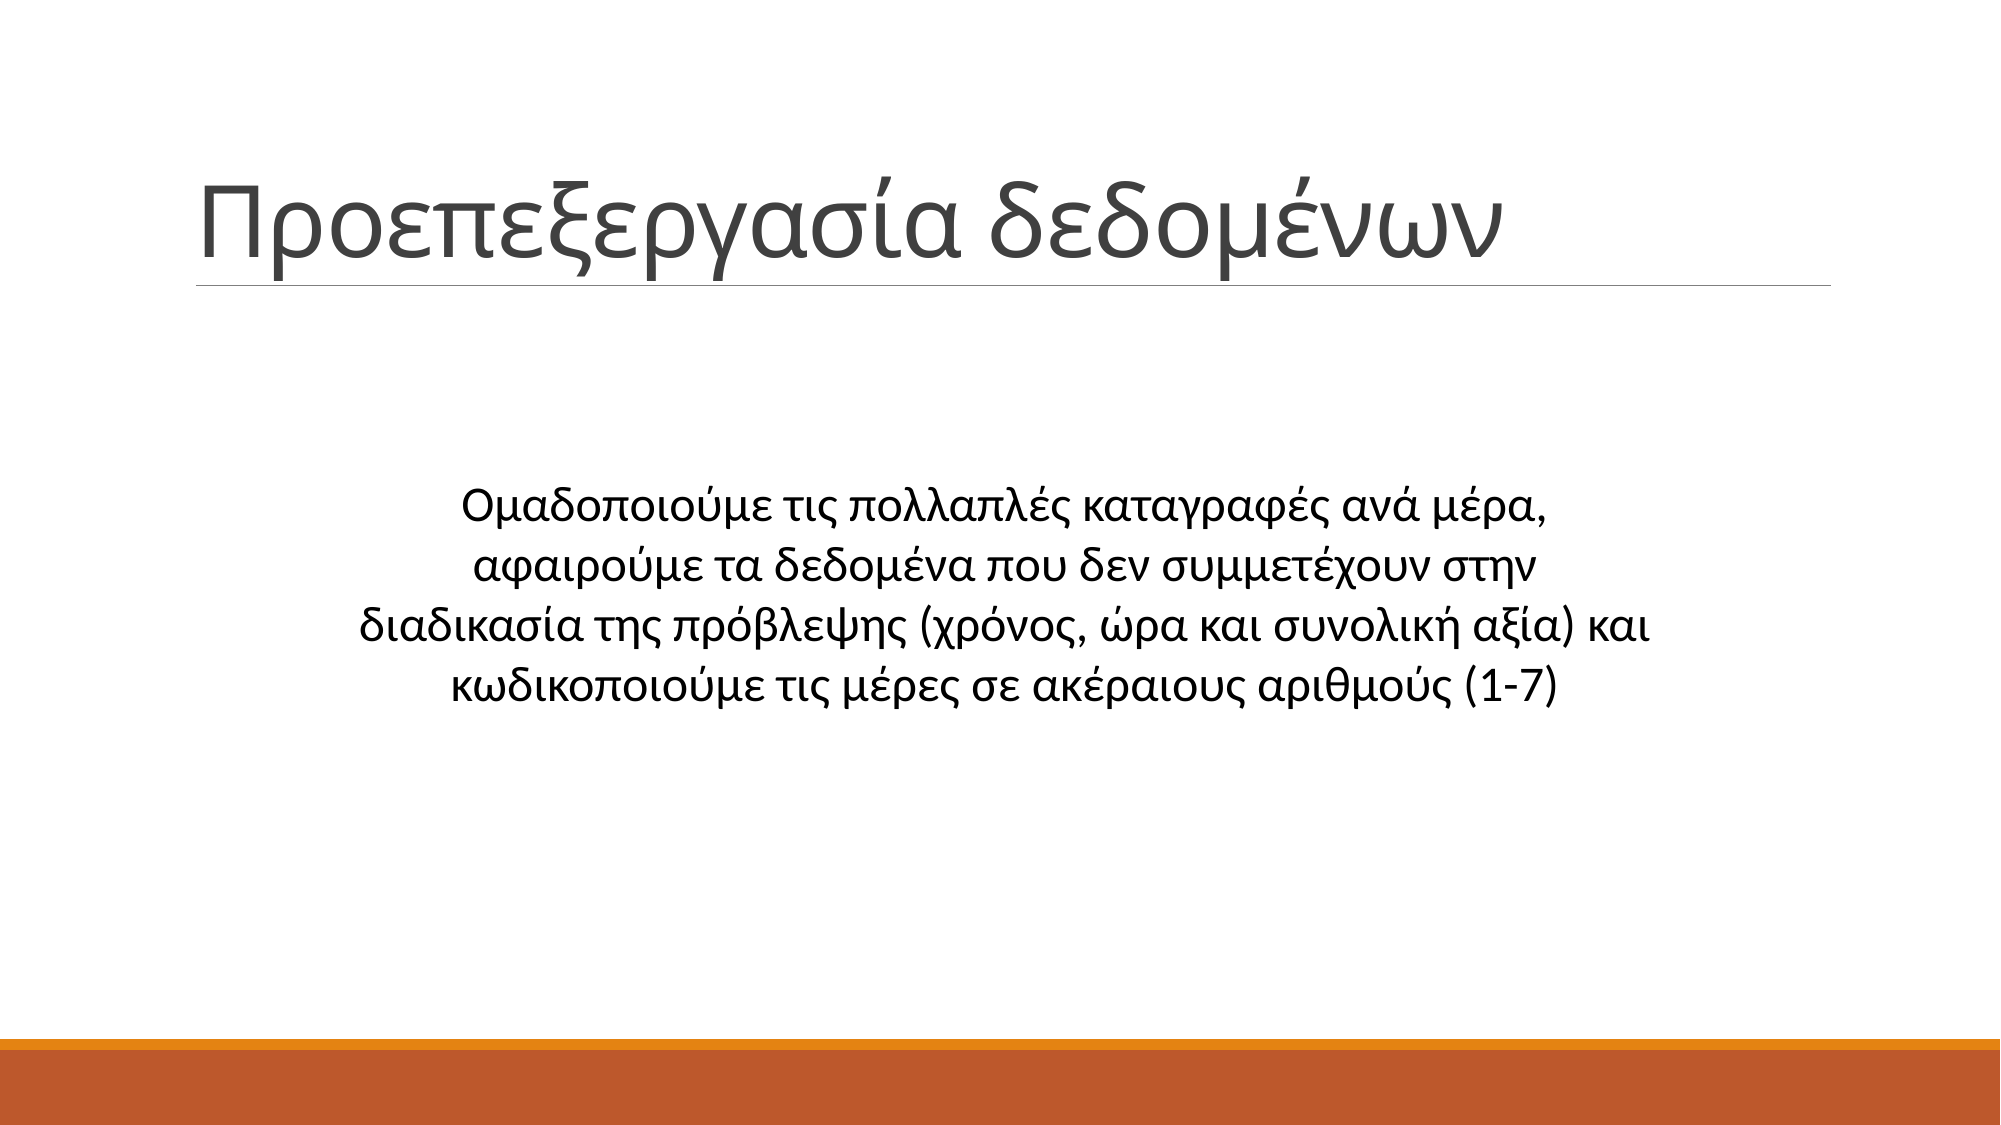

# Προεπεξεργασία δεδομένων
Ομαδοποιούμε τις πολλαπλές καταγραφές ανά μέρα, αφαιρούμε τα δεδομένα που δεν συμμετέχουν στην διαδικασία της πρόβλεψης (χρόνος, ώρα και συνολική αξία) και κωδικοποιούμε τις μέρες σε ακέραιους αριθμούς (1-7)